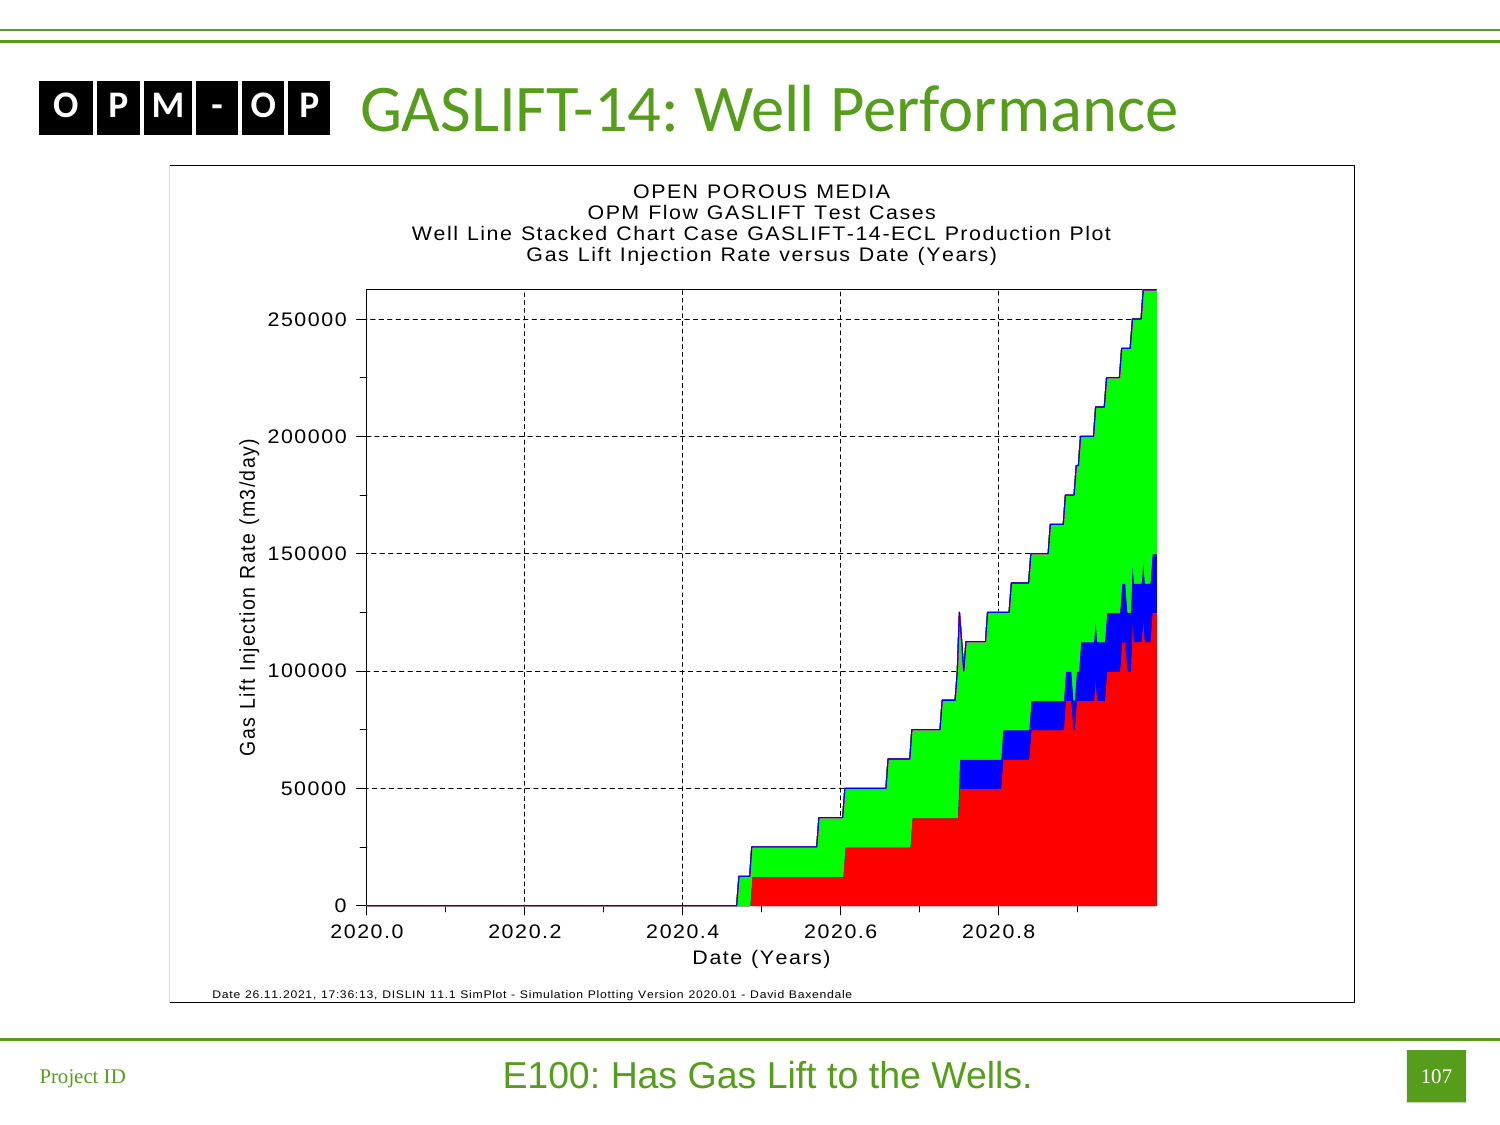

# GASLIFT-14: Well Performance
E100: Has Gas Lift to the Wells.
Project ID
107